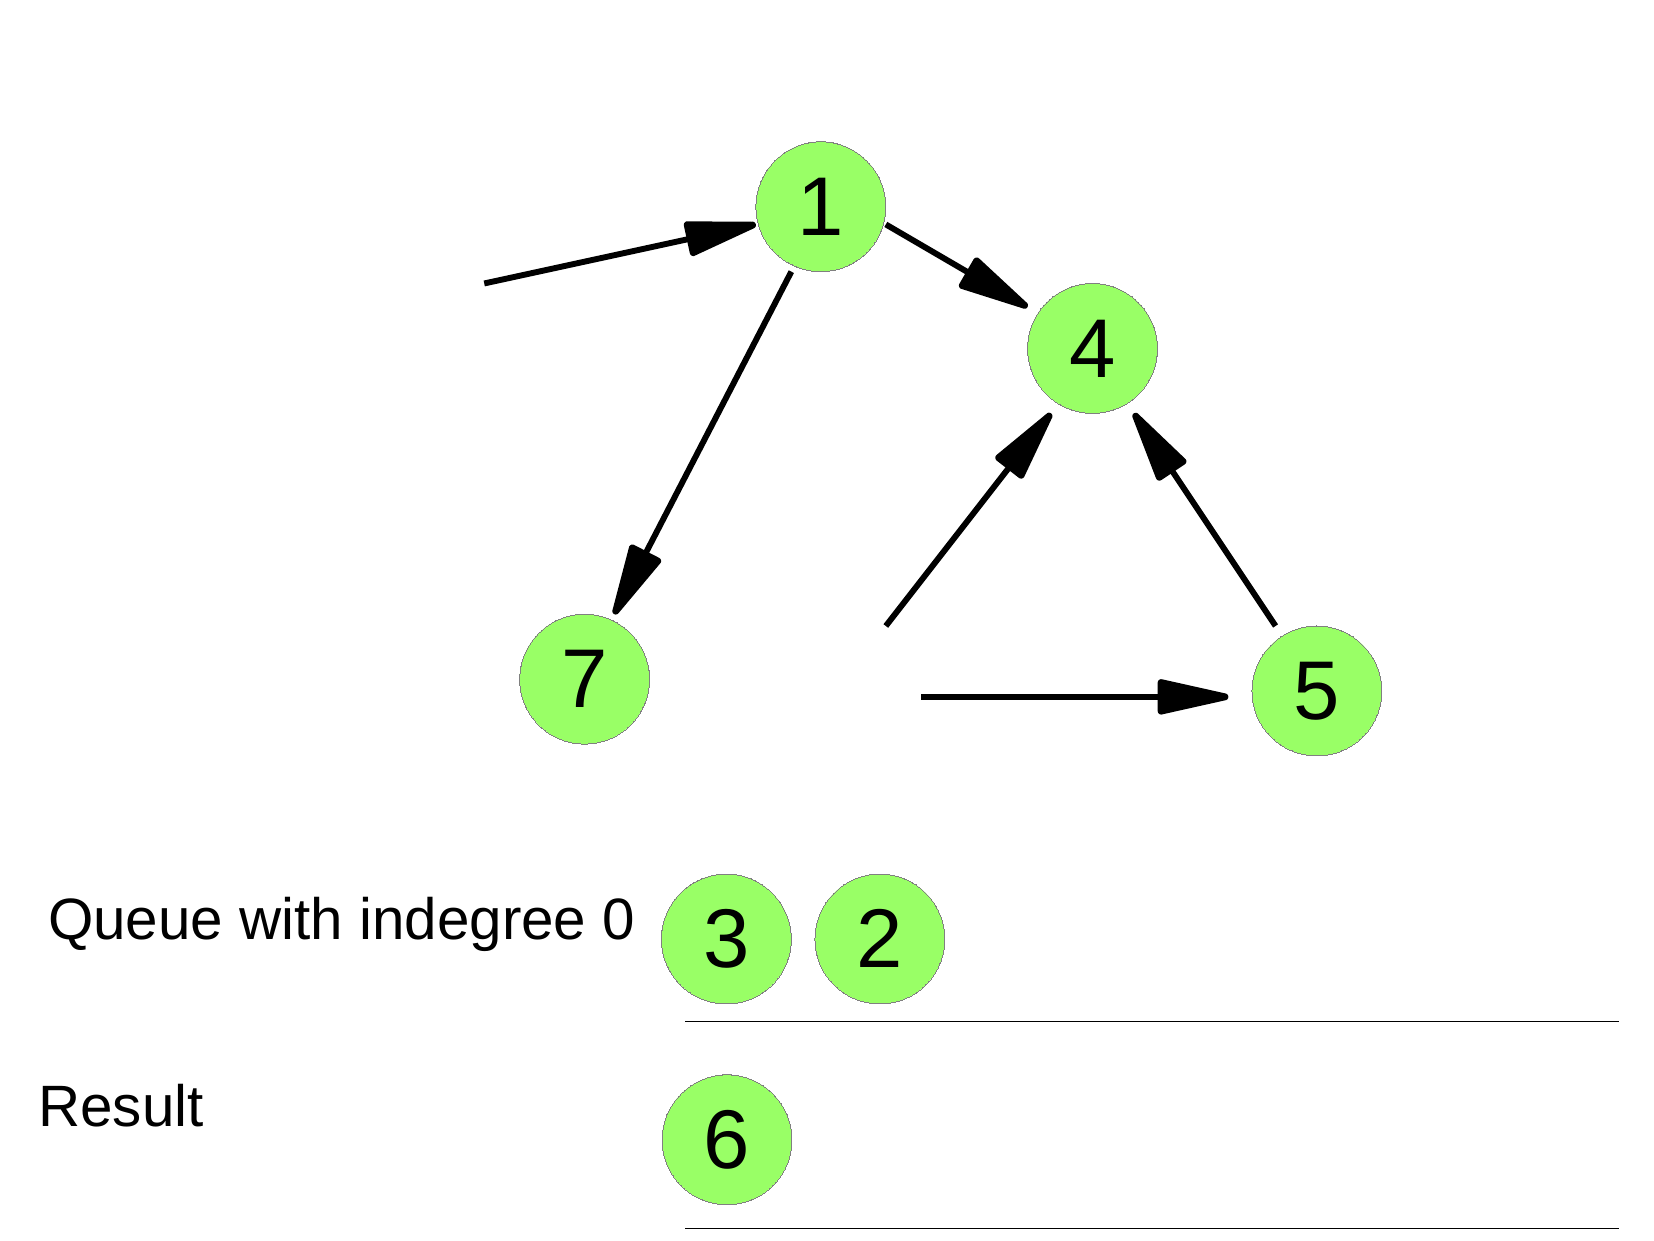

1
4
7
5
3
2
Queue with indegree 0
Result
6